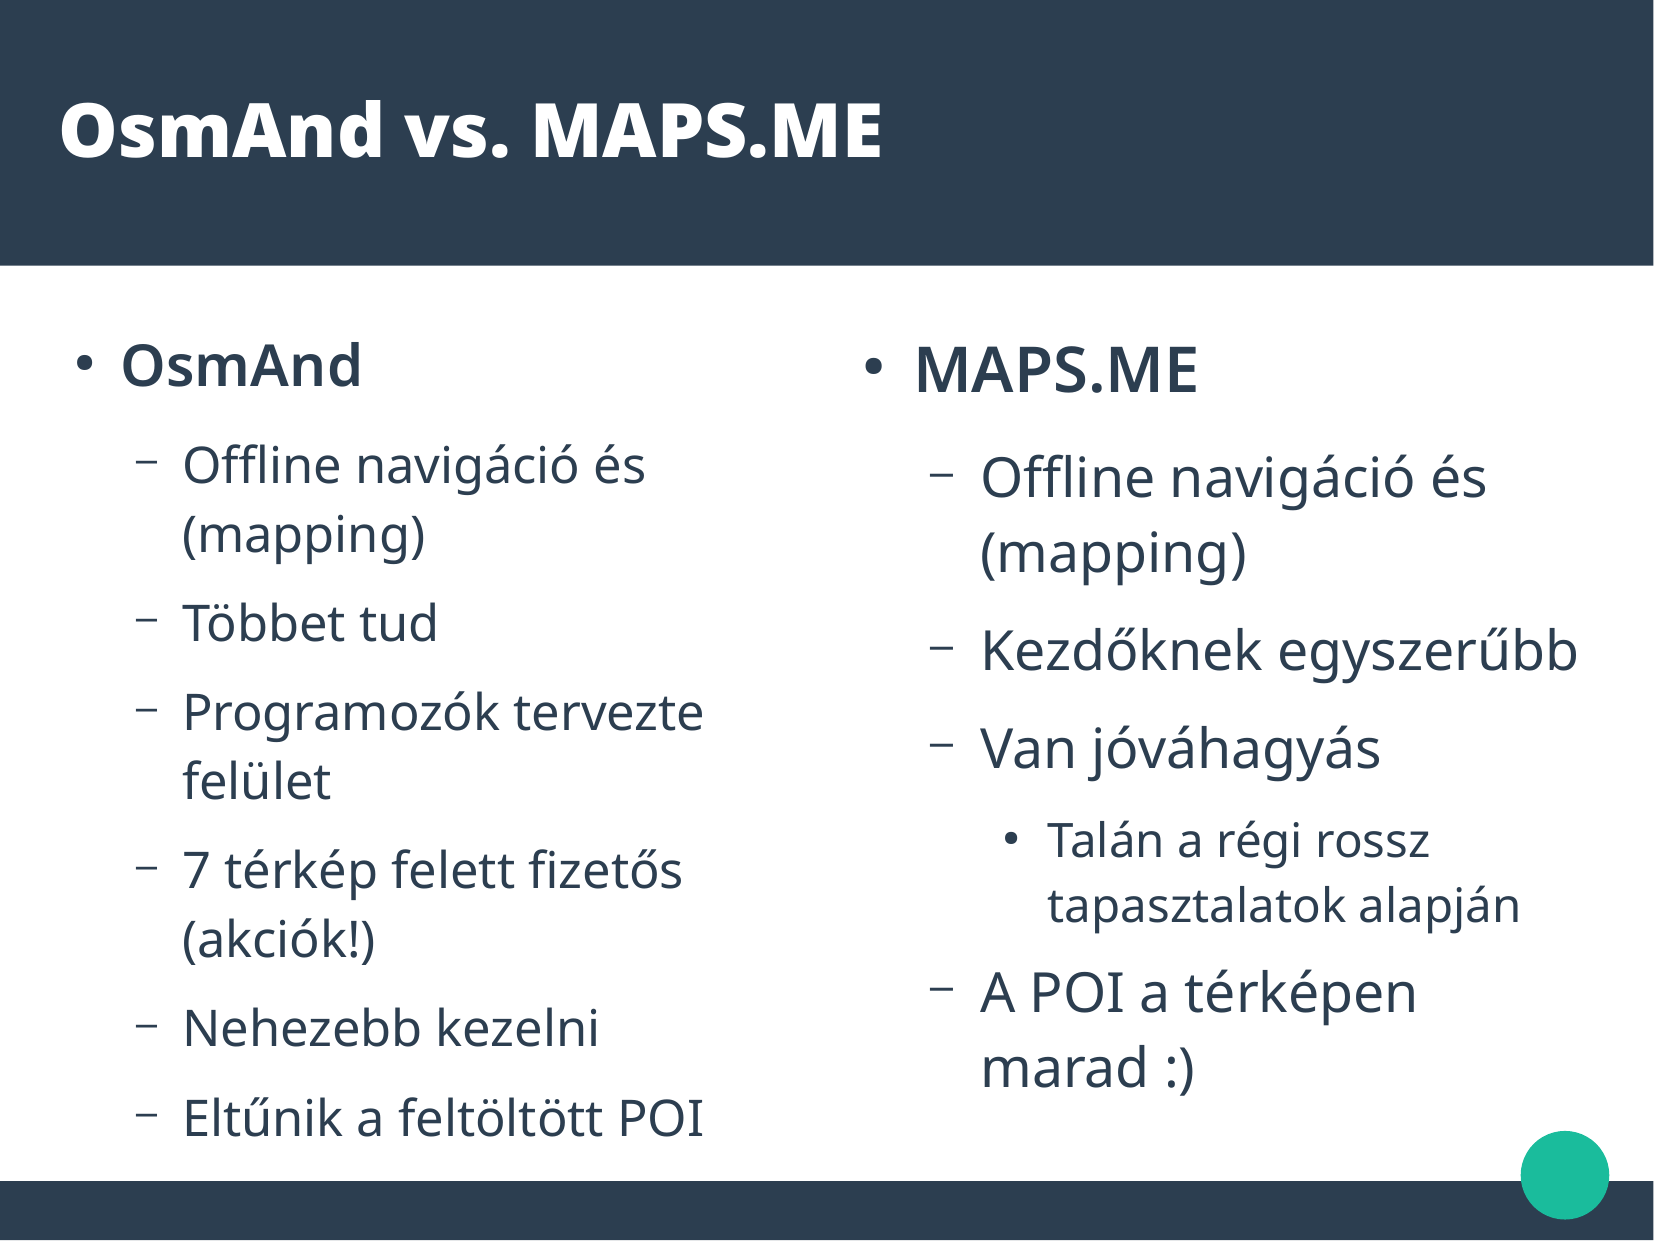

# OsmAnd vs. MAPS.ME
OsmAnd
Offline navigáció és (mapping)
Többet tud
Programozók tervezte felület
7 térkép felett fizetős (akciók!)
Nehezebb kezelni
Eltűnik a feltöltött POI
MAPS.ME
Offline navigáció és (mapping)
Kezdőknek egyszerűbb
Van jóváhagyás
Talán a régi rossz tapasztalatok alapján
A POI a térképen marad :)